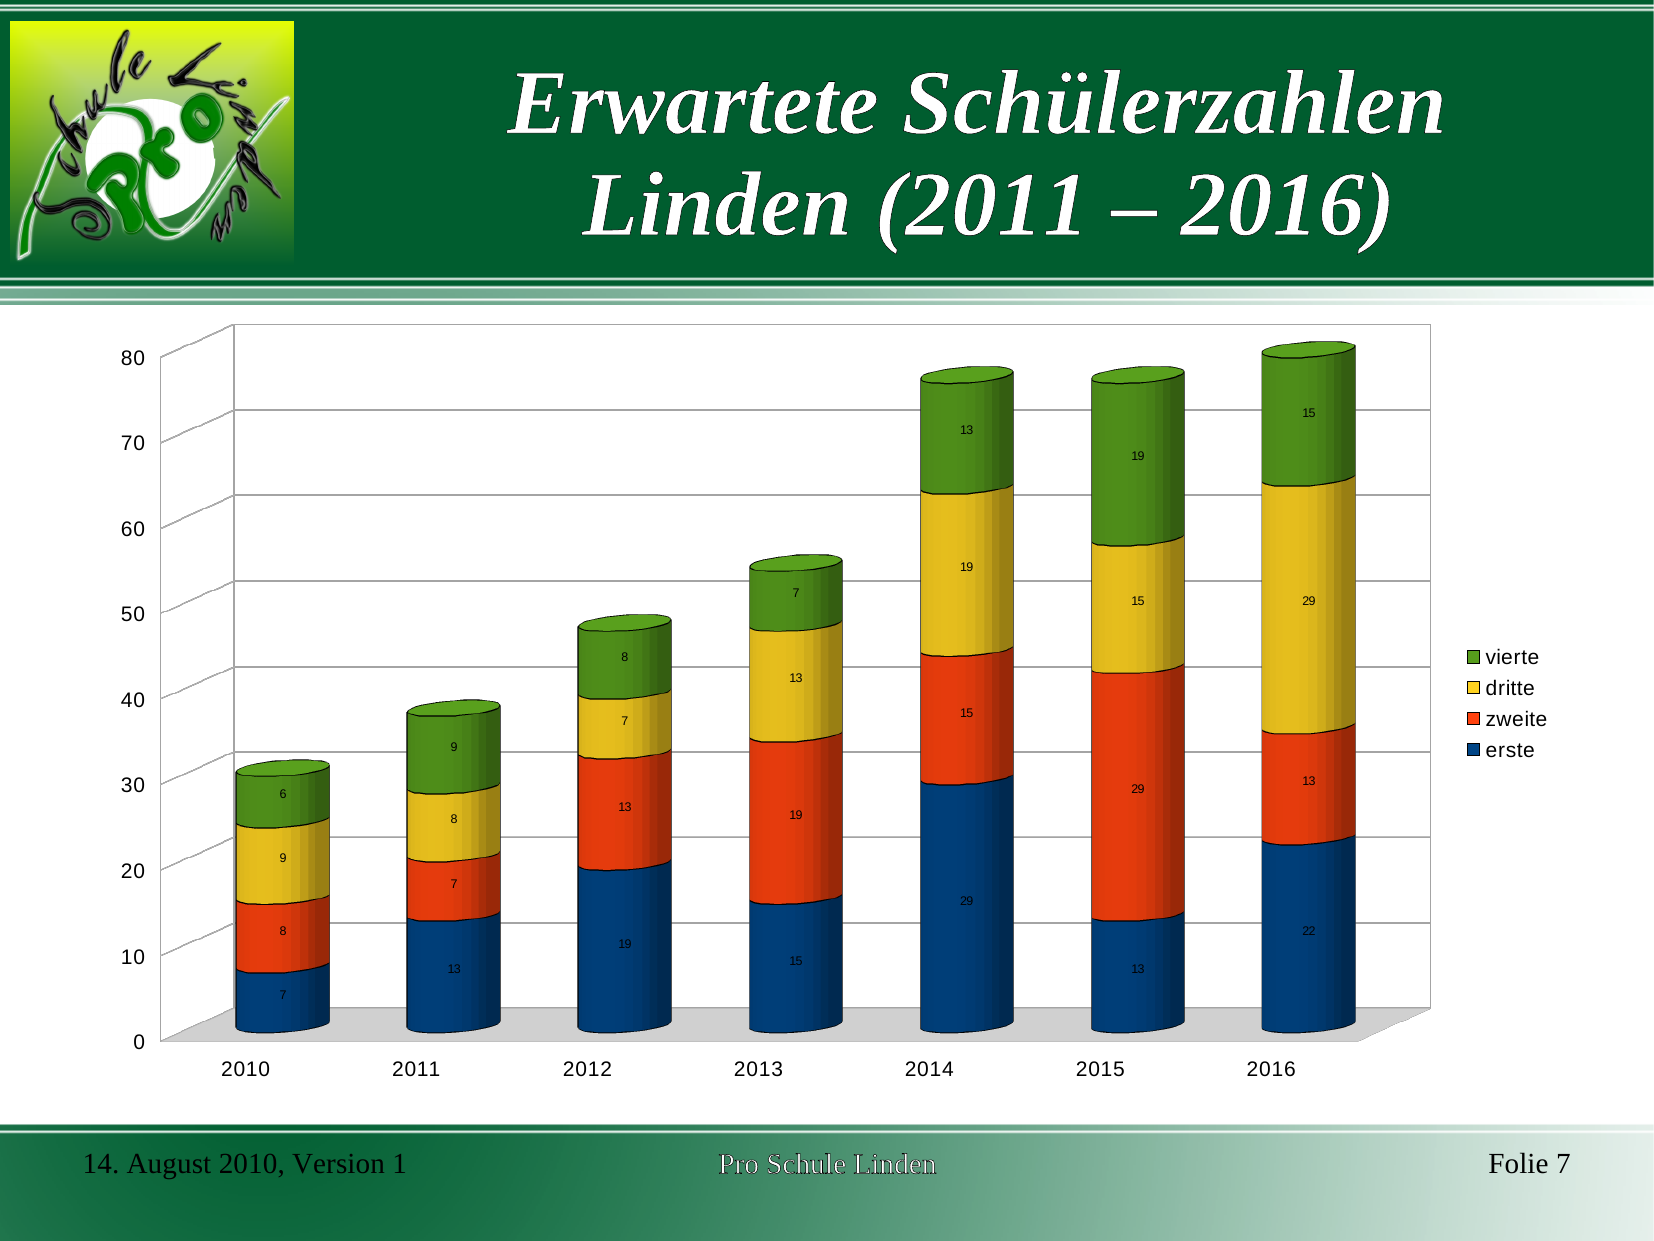

# Erwartete Schülerzahlen Linden (2011 – 2016)
[unsupported chart]
14. August 2010, Version 1
Pro Schule Linden
7